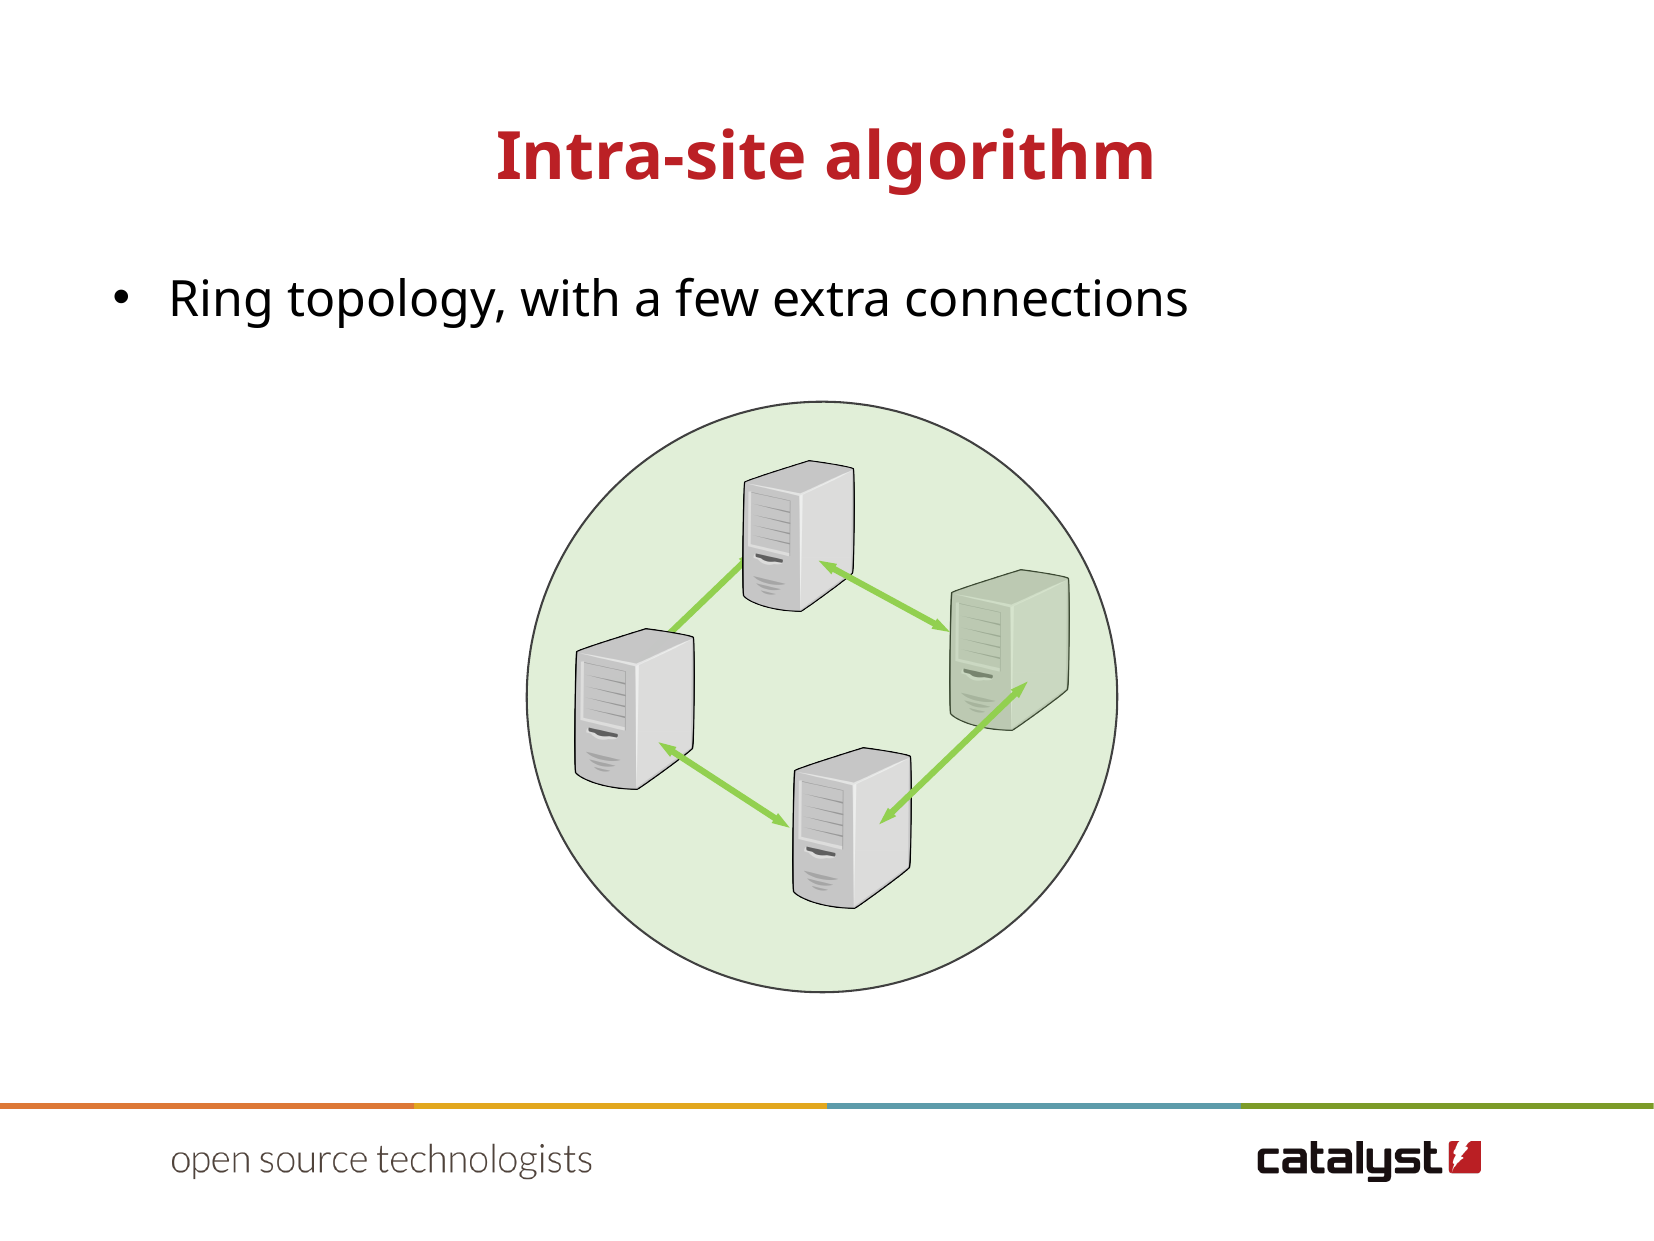

# Intra-site algorithm
Ring topology, with a few extra connections